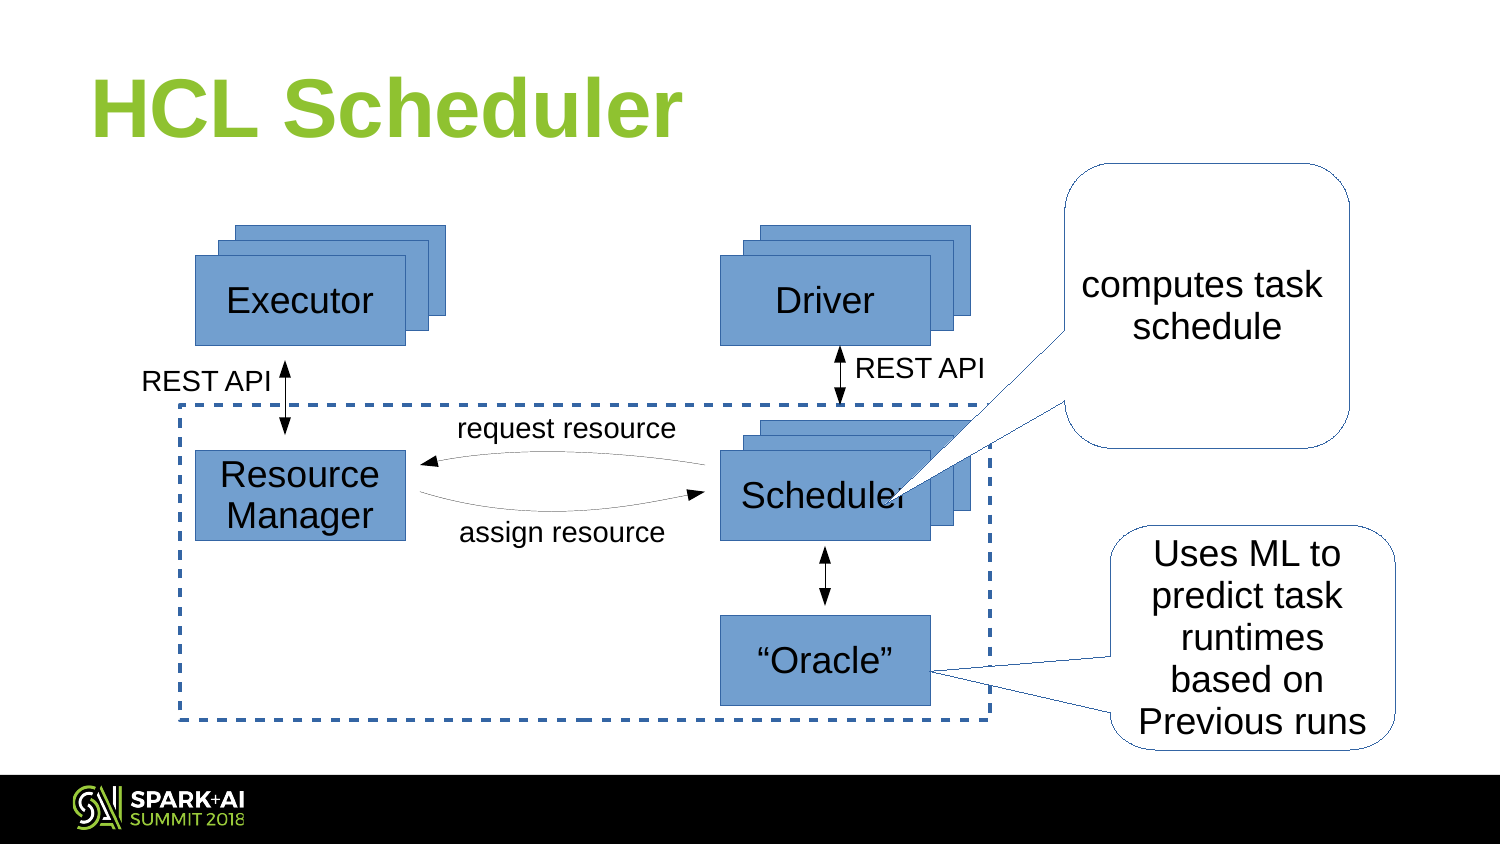

#
HCL Scheduler
computes task
schedule
Executor
Driver
REST API
REST API
request resource
Resource
Manager
Scheduler
assign resource
Uses ML to
predict task
runtimes
based on
Previous runs
“Oracle”